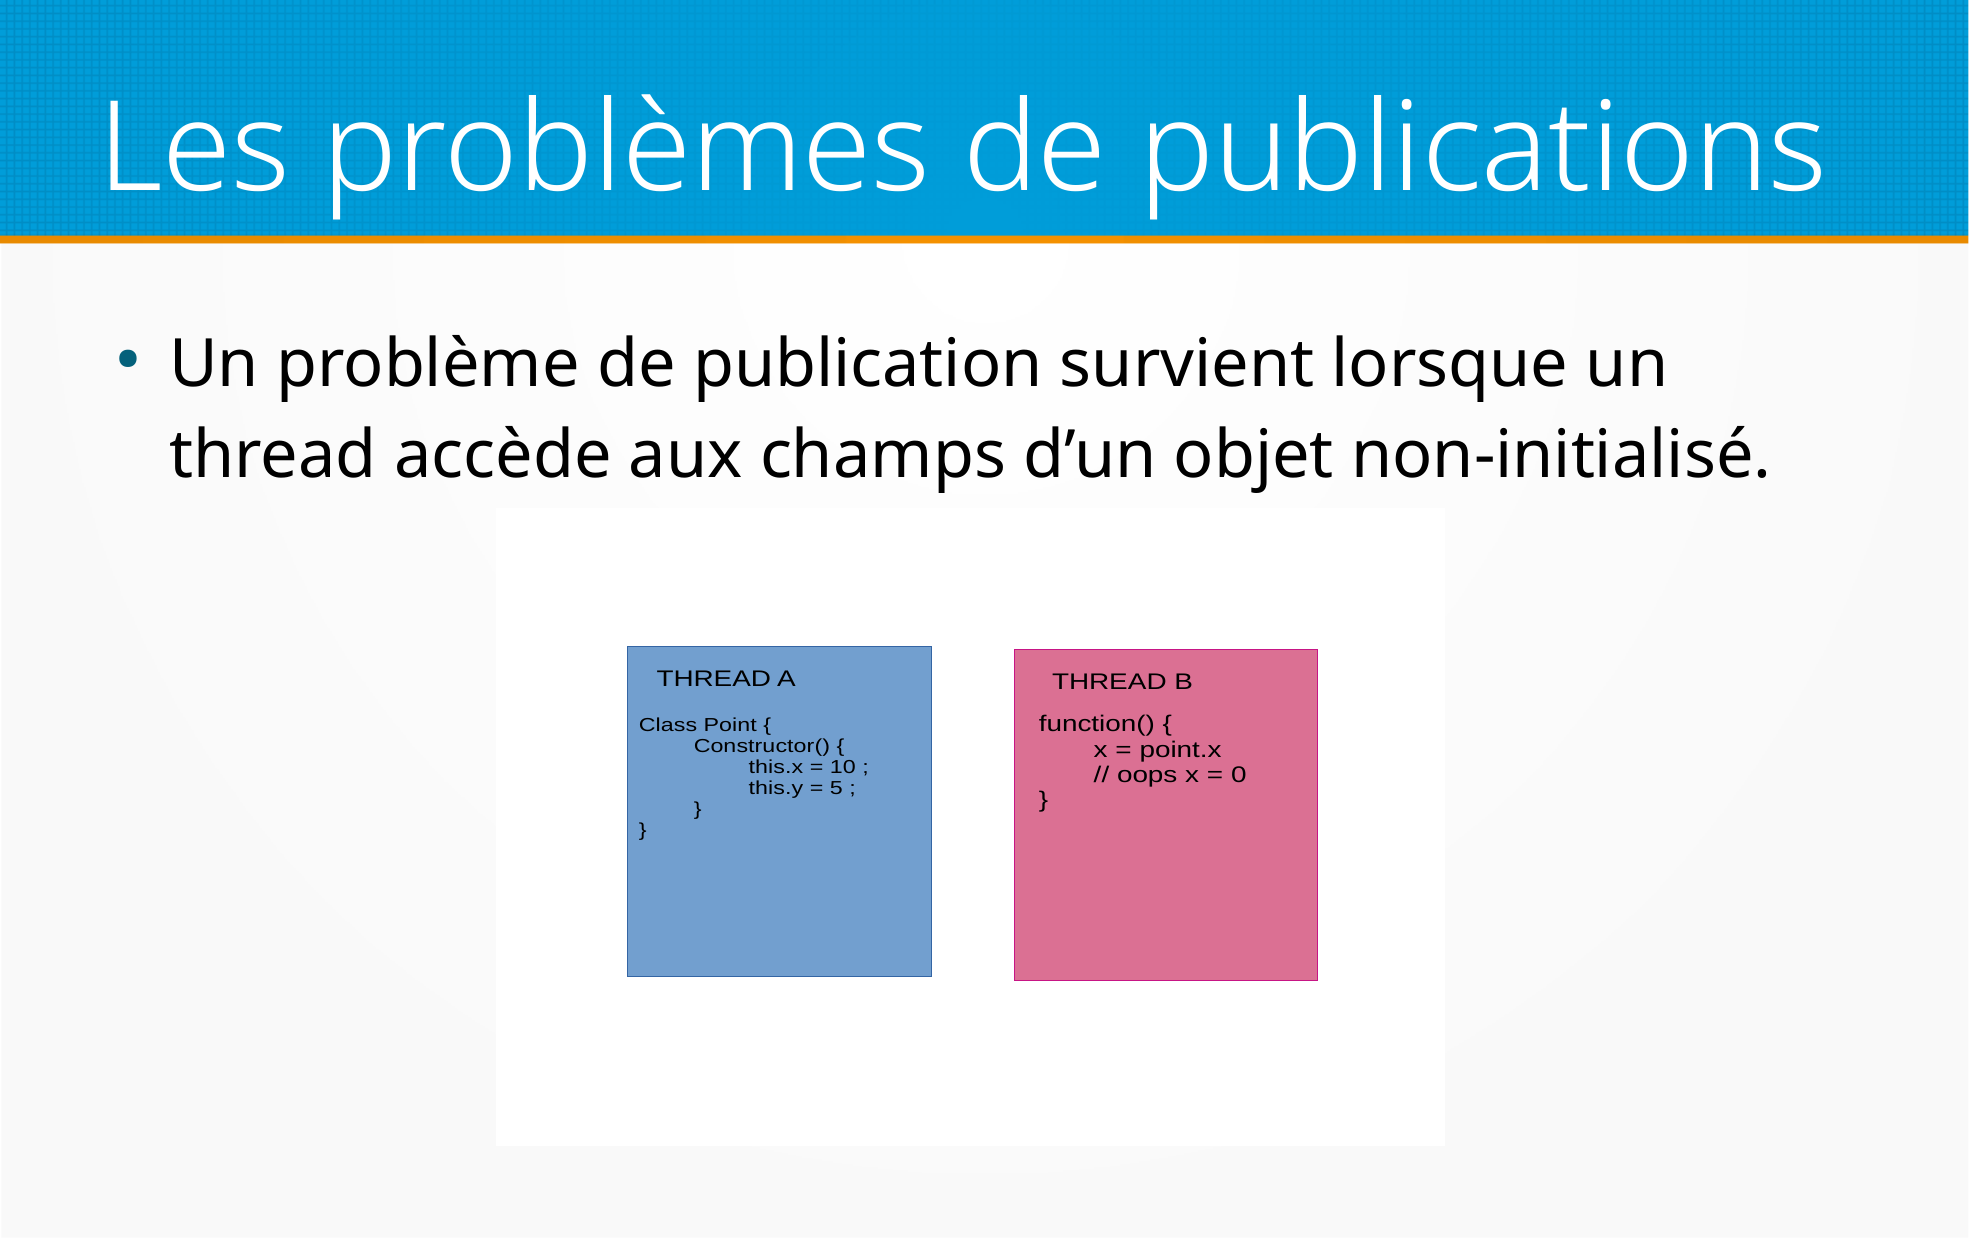

# Les problèmes de publications
Un problème de publication survient lorsque un thread accède aux champs d’un objet non-initialisé.